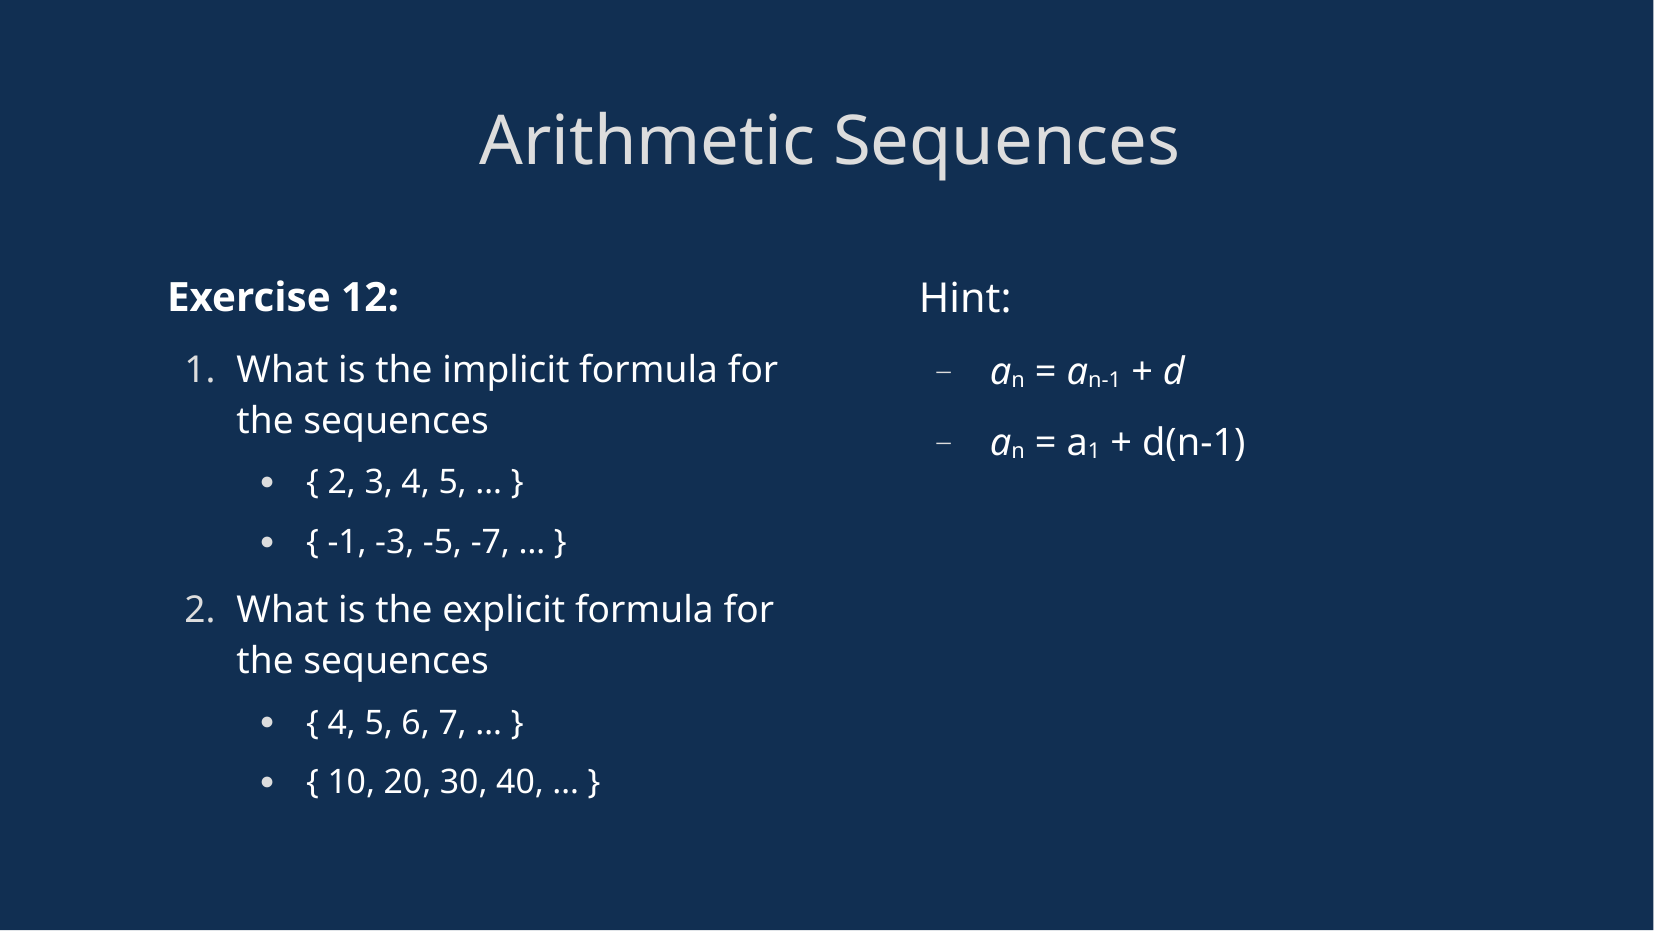

# Arithmetic Sequences
Exercise 12:
What is the implicit formula for the sequences
{ 2, 3, 4, 5, … }
{ -1, -3, -5, -7, … }
What is the explicit formula for the sequences
{ 4, 5, 6, 7, … }
{ 10, 20, 30, 40, … }
Hint:
an = an-1 + d
an = a1 + d(n-1)